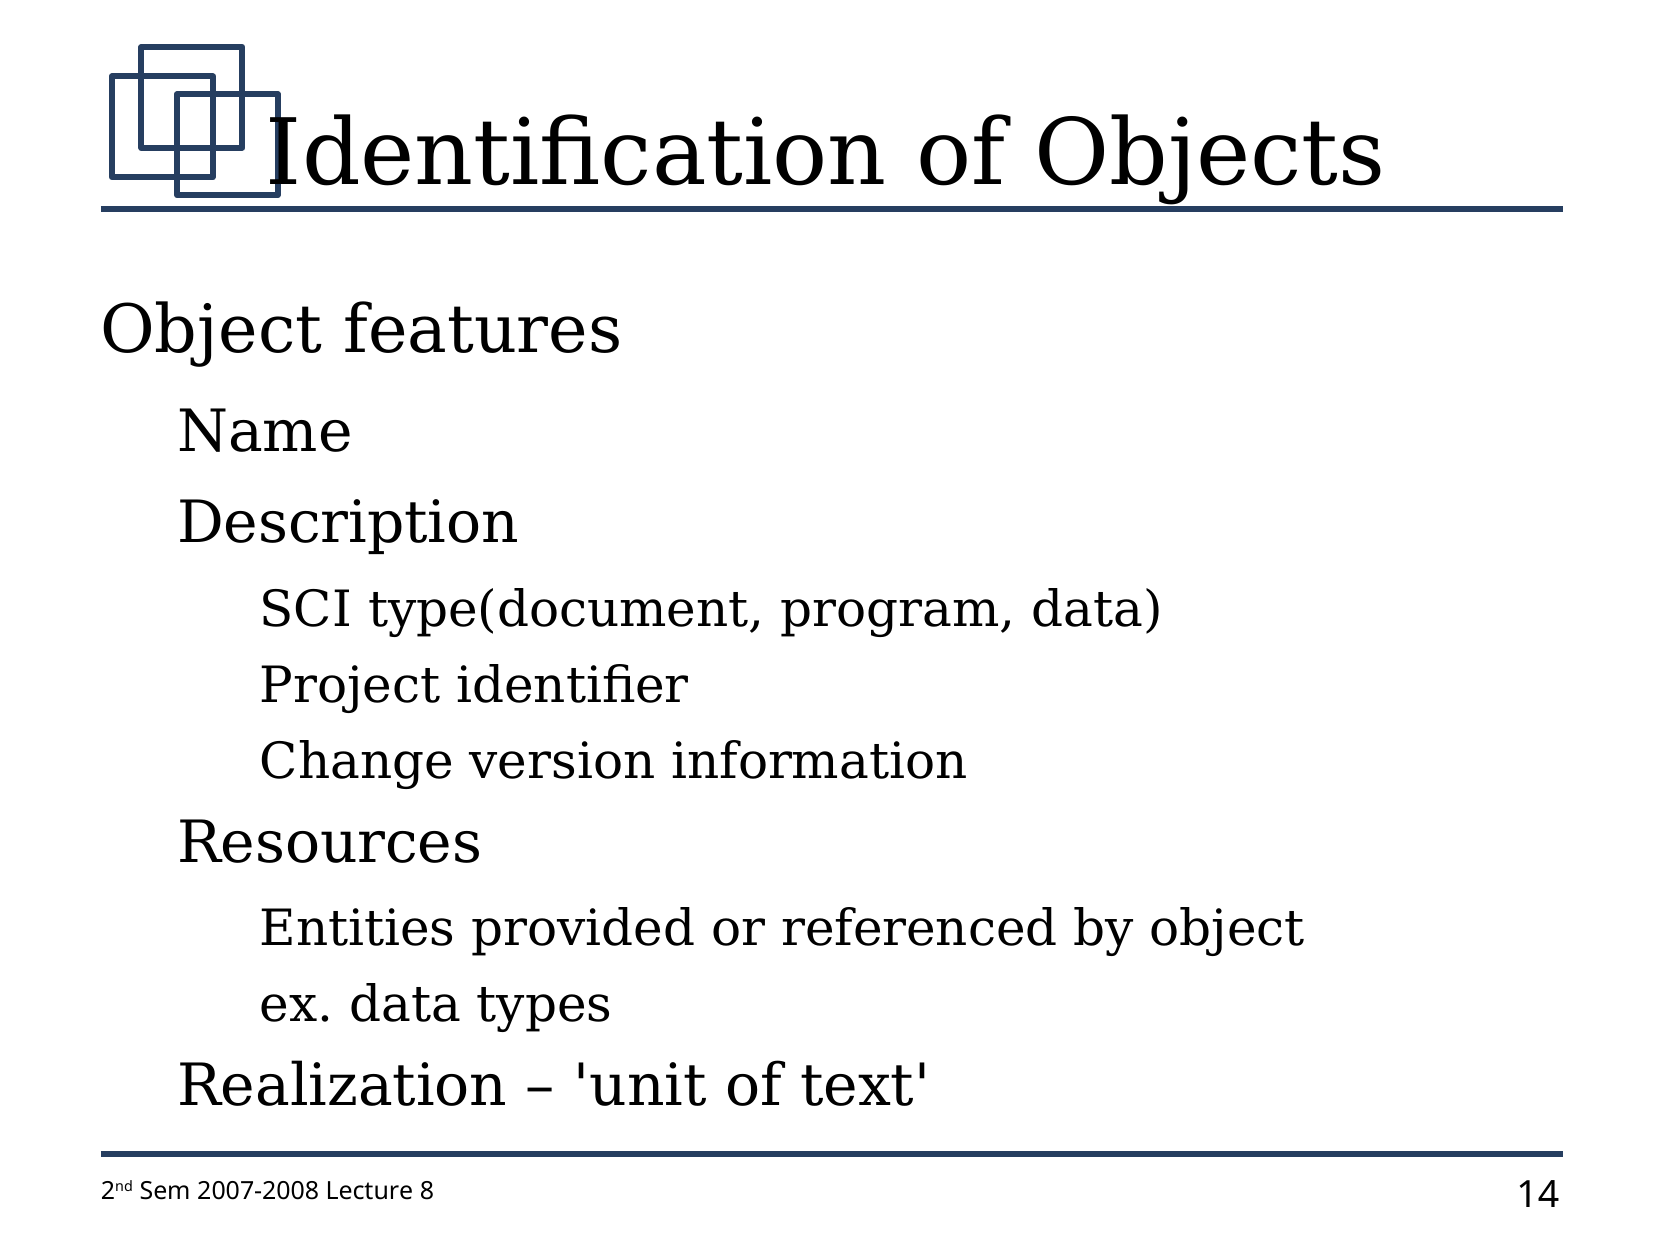

# Identification of Objects
Object features
Name
Description
SCI type(document, program, data)
Project identifier
Change version information
Resources
Entities provided or referenced by object
ex. data types
Realization – 'unit of text'